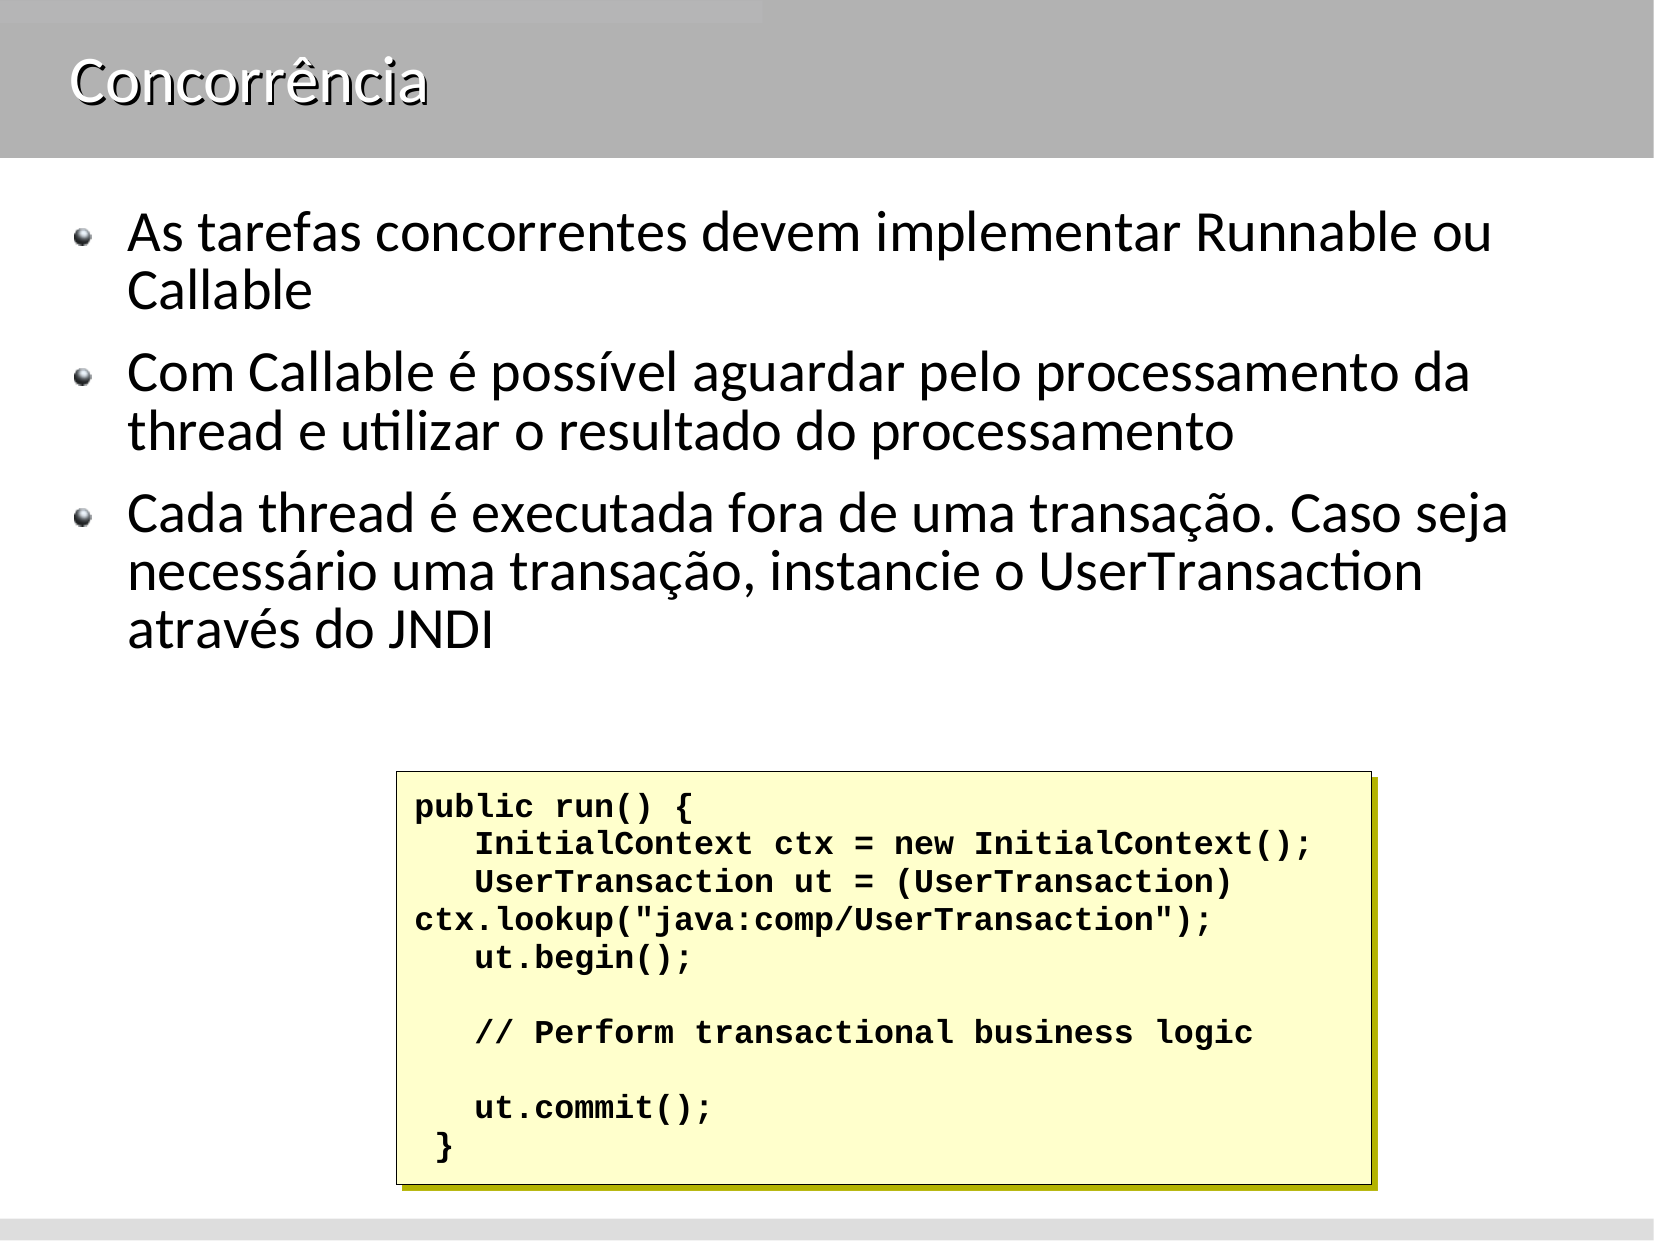

# Concorrência
As tarefas concorrentes devem implementar Runnable ou Callable
Com Callable é possível aguardar pelo processamento da thread e utilizar o resultado do processamento
Cada thread é executada fora de uma transação. Caso seja necessário uma transação, instancie o UserTransaction através do JNDI
public run() {
 InitialContext ctx = new InitialContext();
 UserTransaction ut = (UserTransaction) ctx.lookup("java:comp/UserTransaction");
 ut.begin();
 // Perform transactional business logic
 ut.commit();
 }